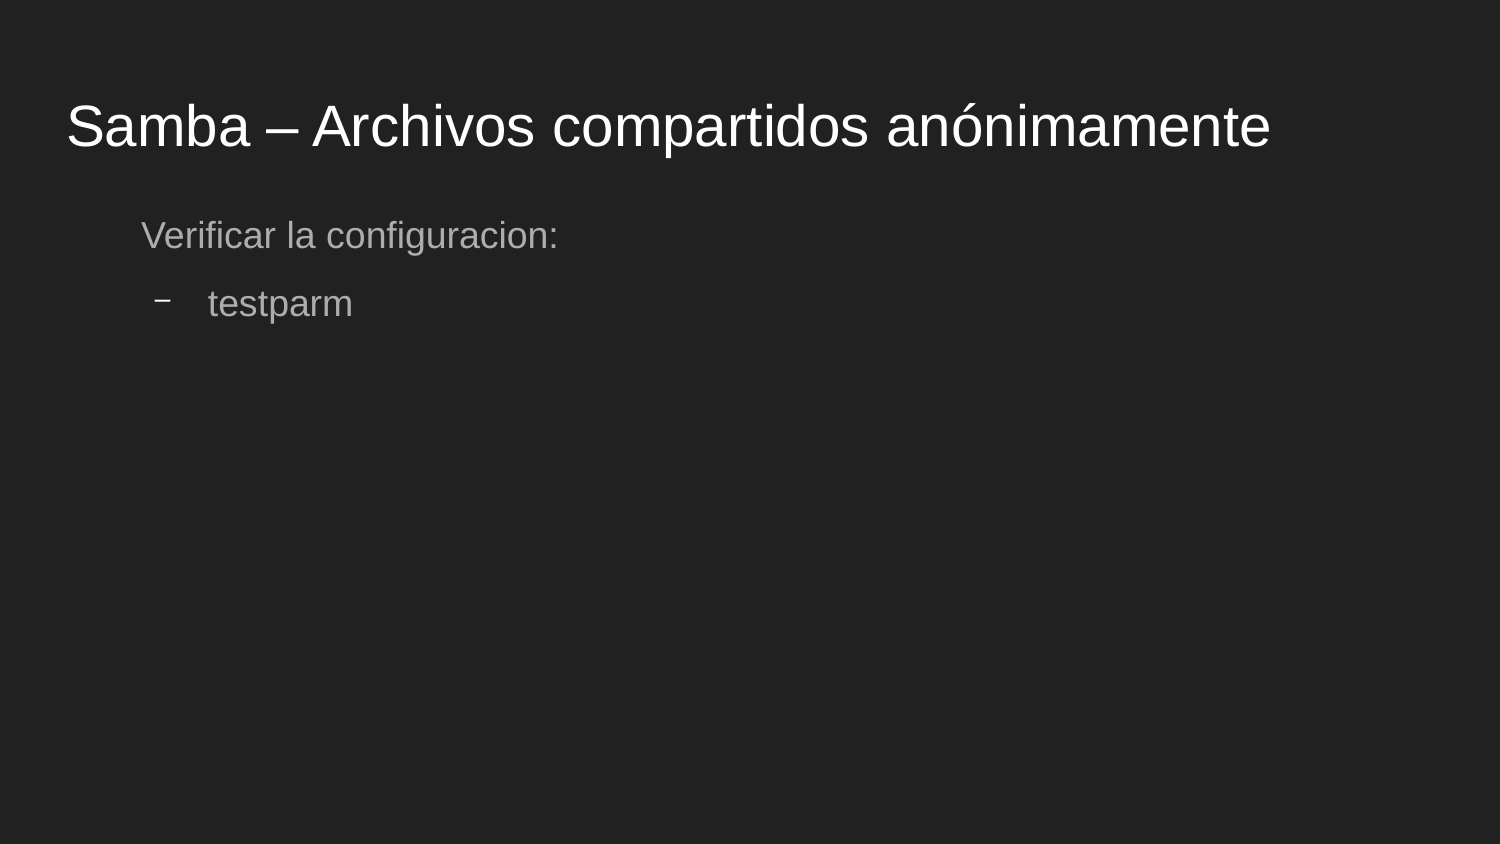

# Samba – Archivos compartidos anónimamente
Verificar la configuracion:
testparm